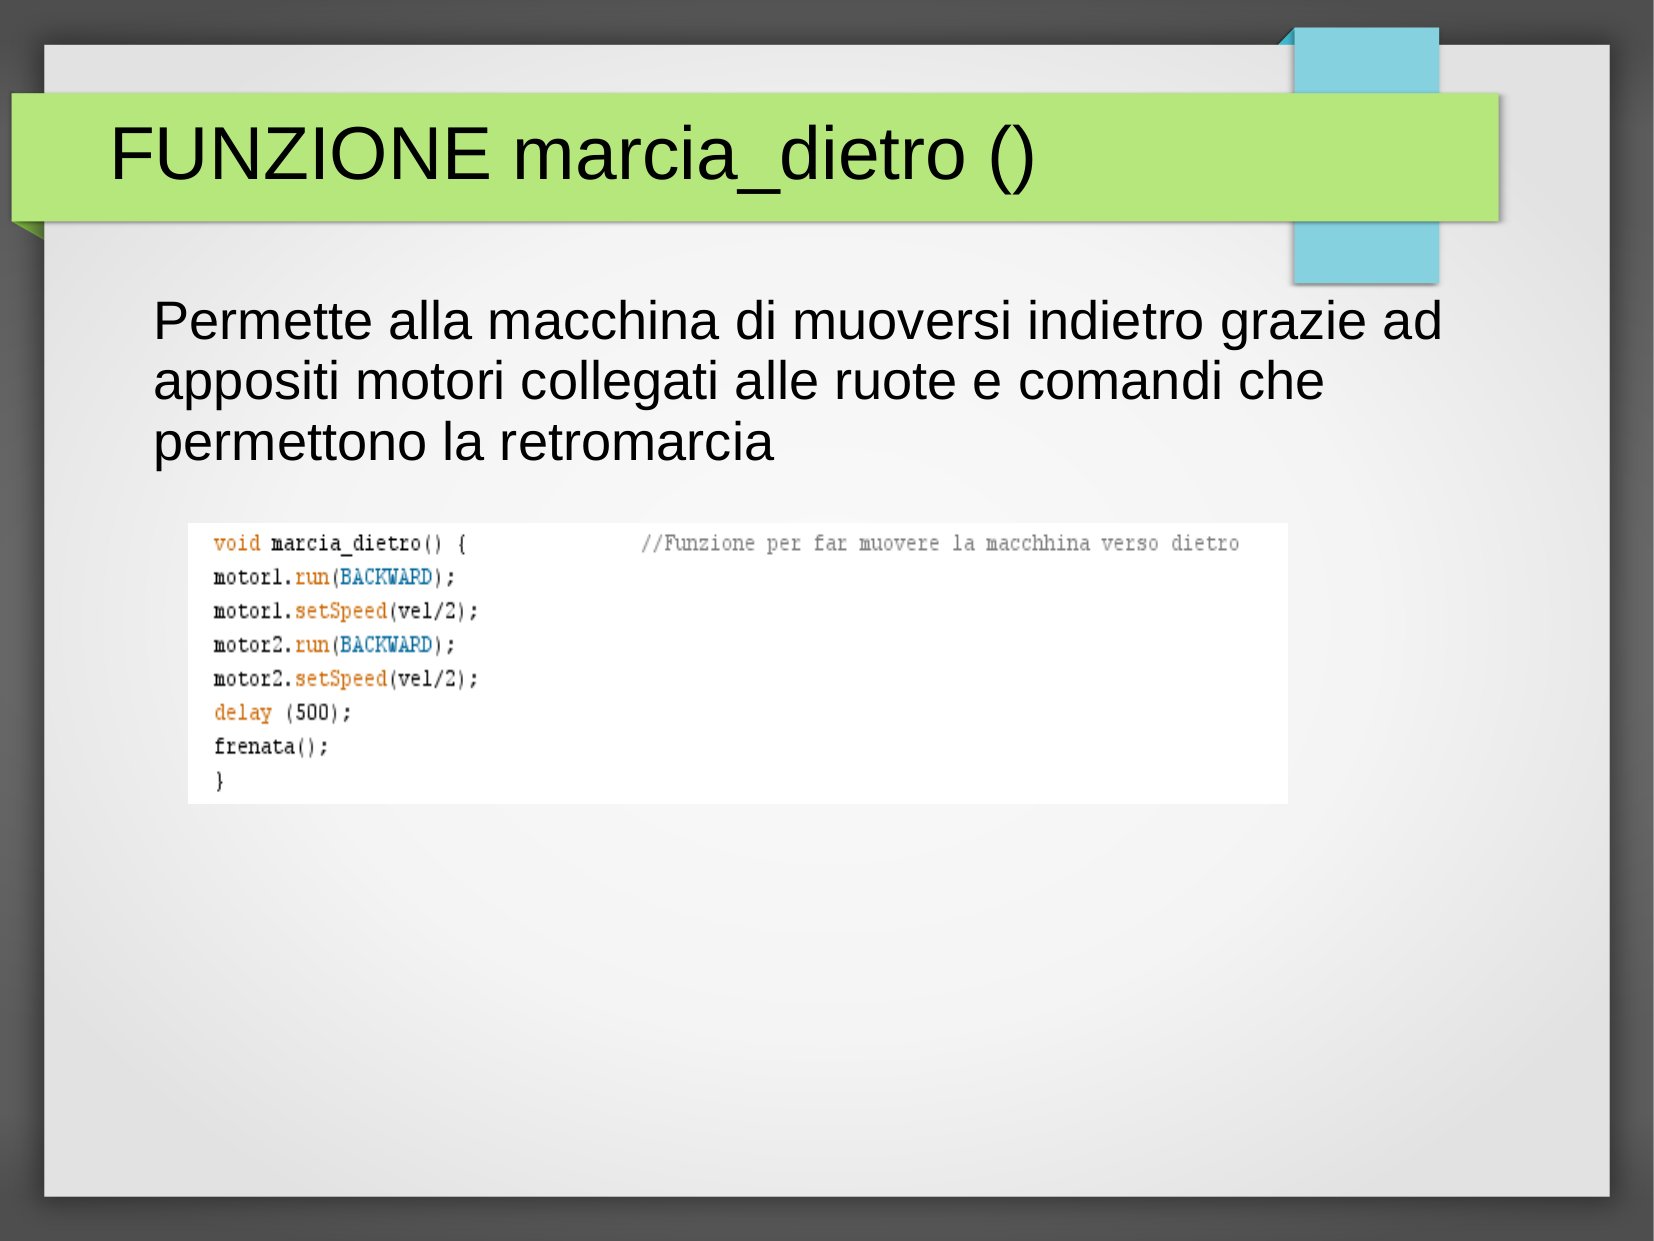

# FUNZIONE marcia_dietro ()
Permette alla macchina di muoversi indietro grazie ad appositi motori collegati alle ruote e comandi che permettono la retromarcia